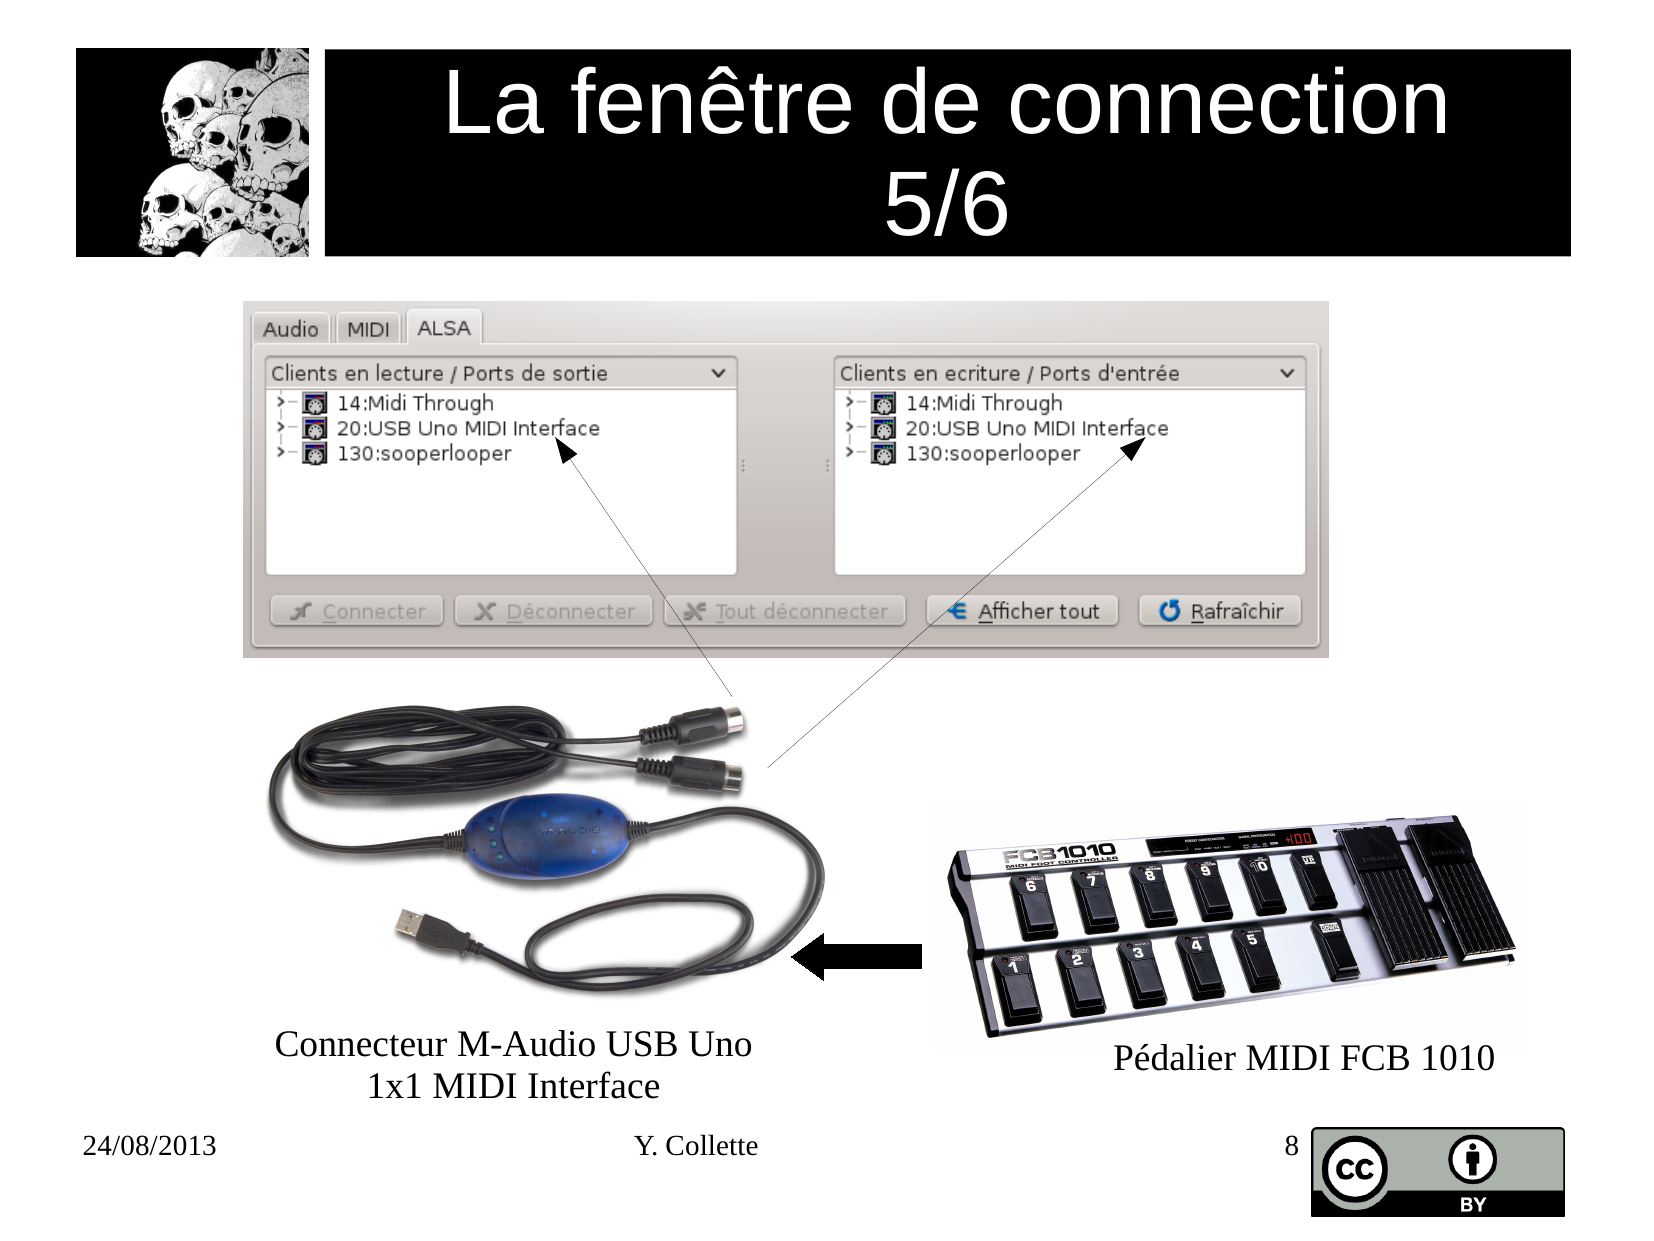

# La fenêtre de connection 5/6
Connecteur M-Audio USB Uno 1x1 MIDI Interface
Pédalier MIDI FCB 1010
Y. Collette
8